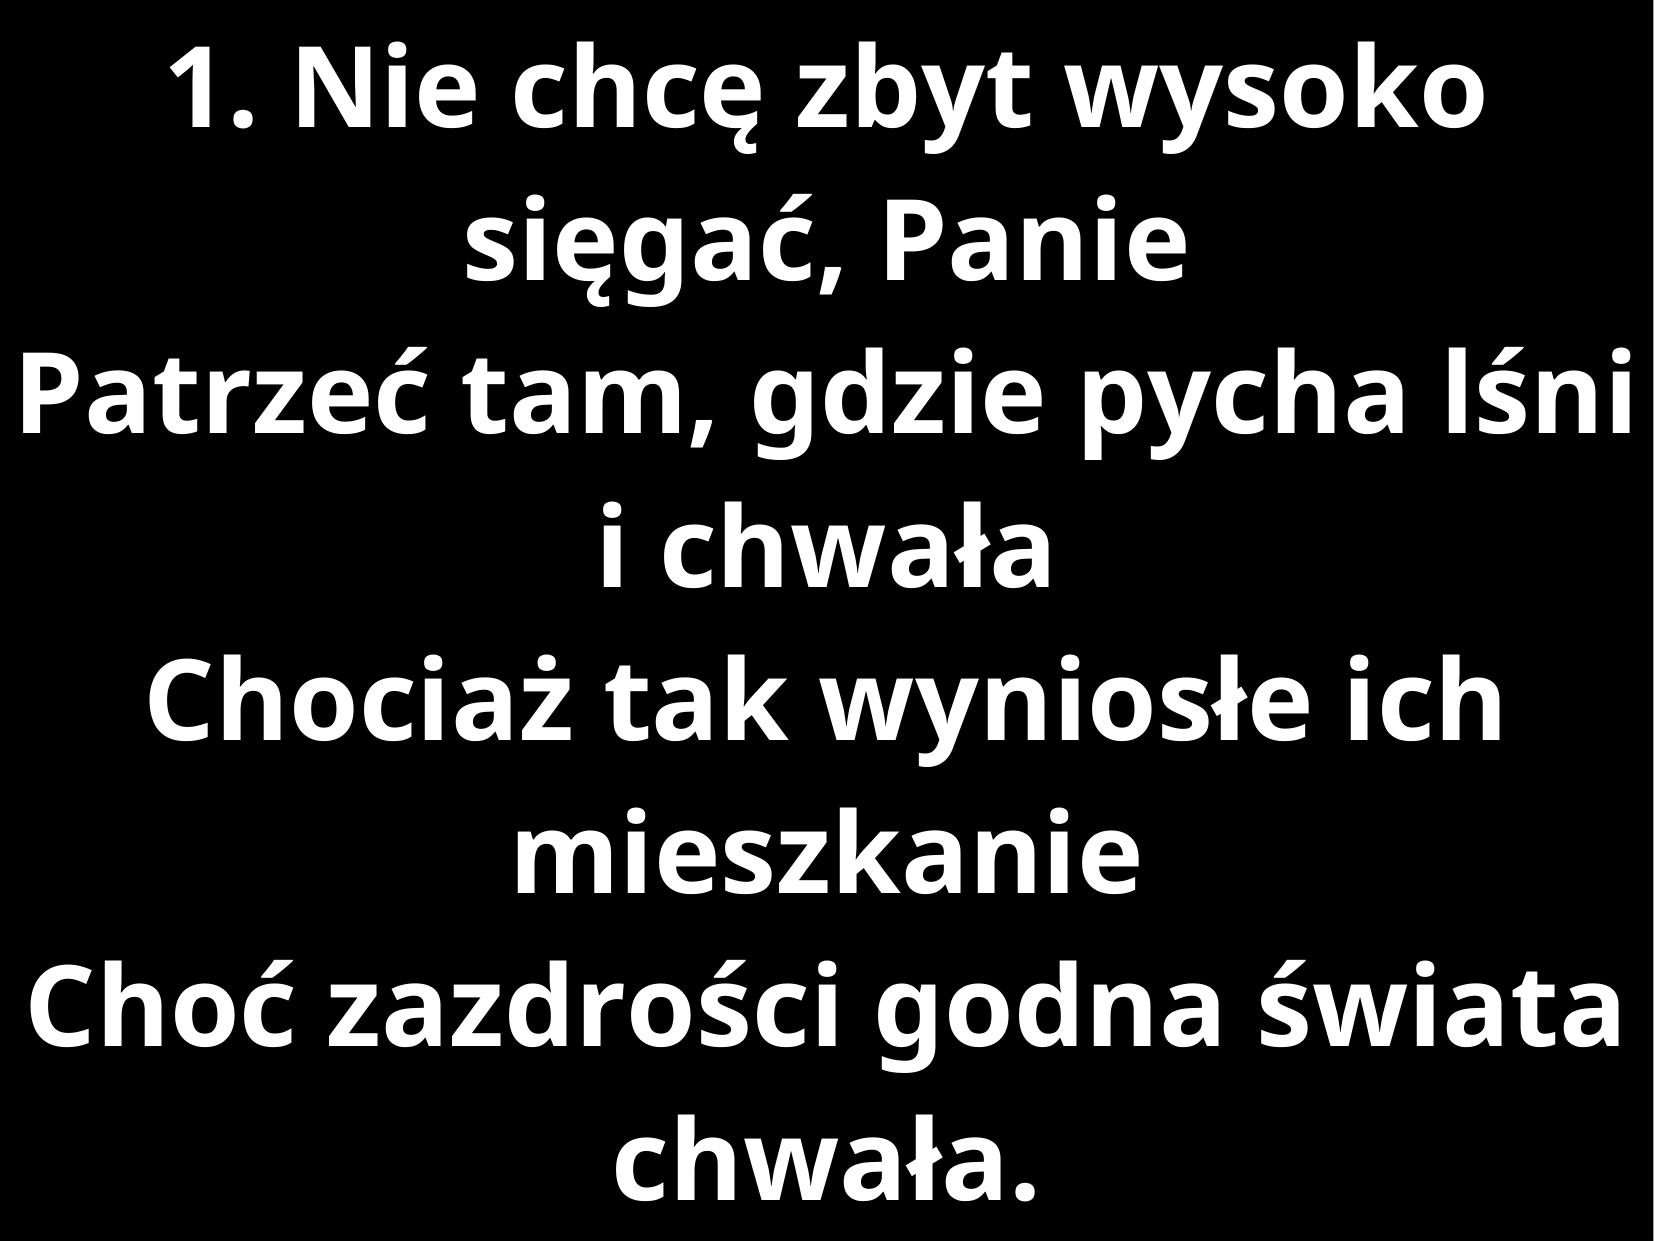

# 1. Nie chcę zbyt wysoko sięgać, Panie Patrzeć tam, gdzie pycha lśni i chwała Chociaż tak wyniosłe ich mieszkanie Choć zazdrości godna świata chwała.